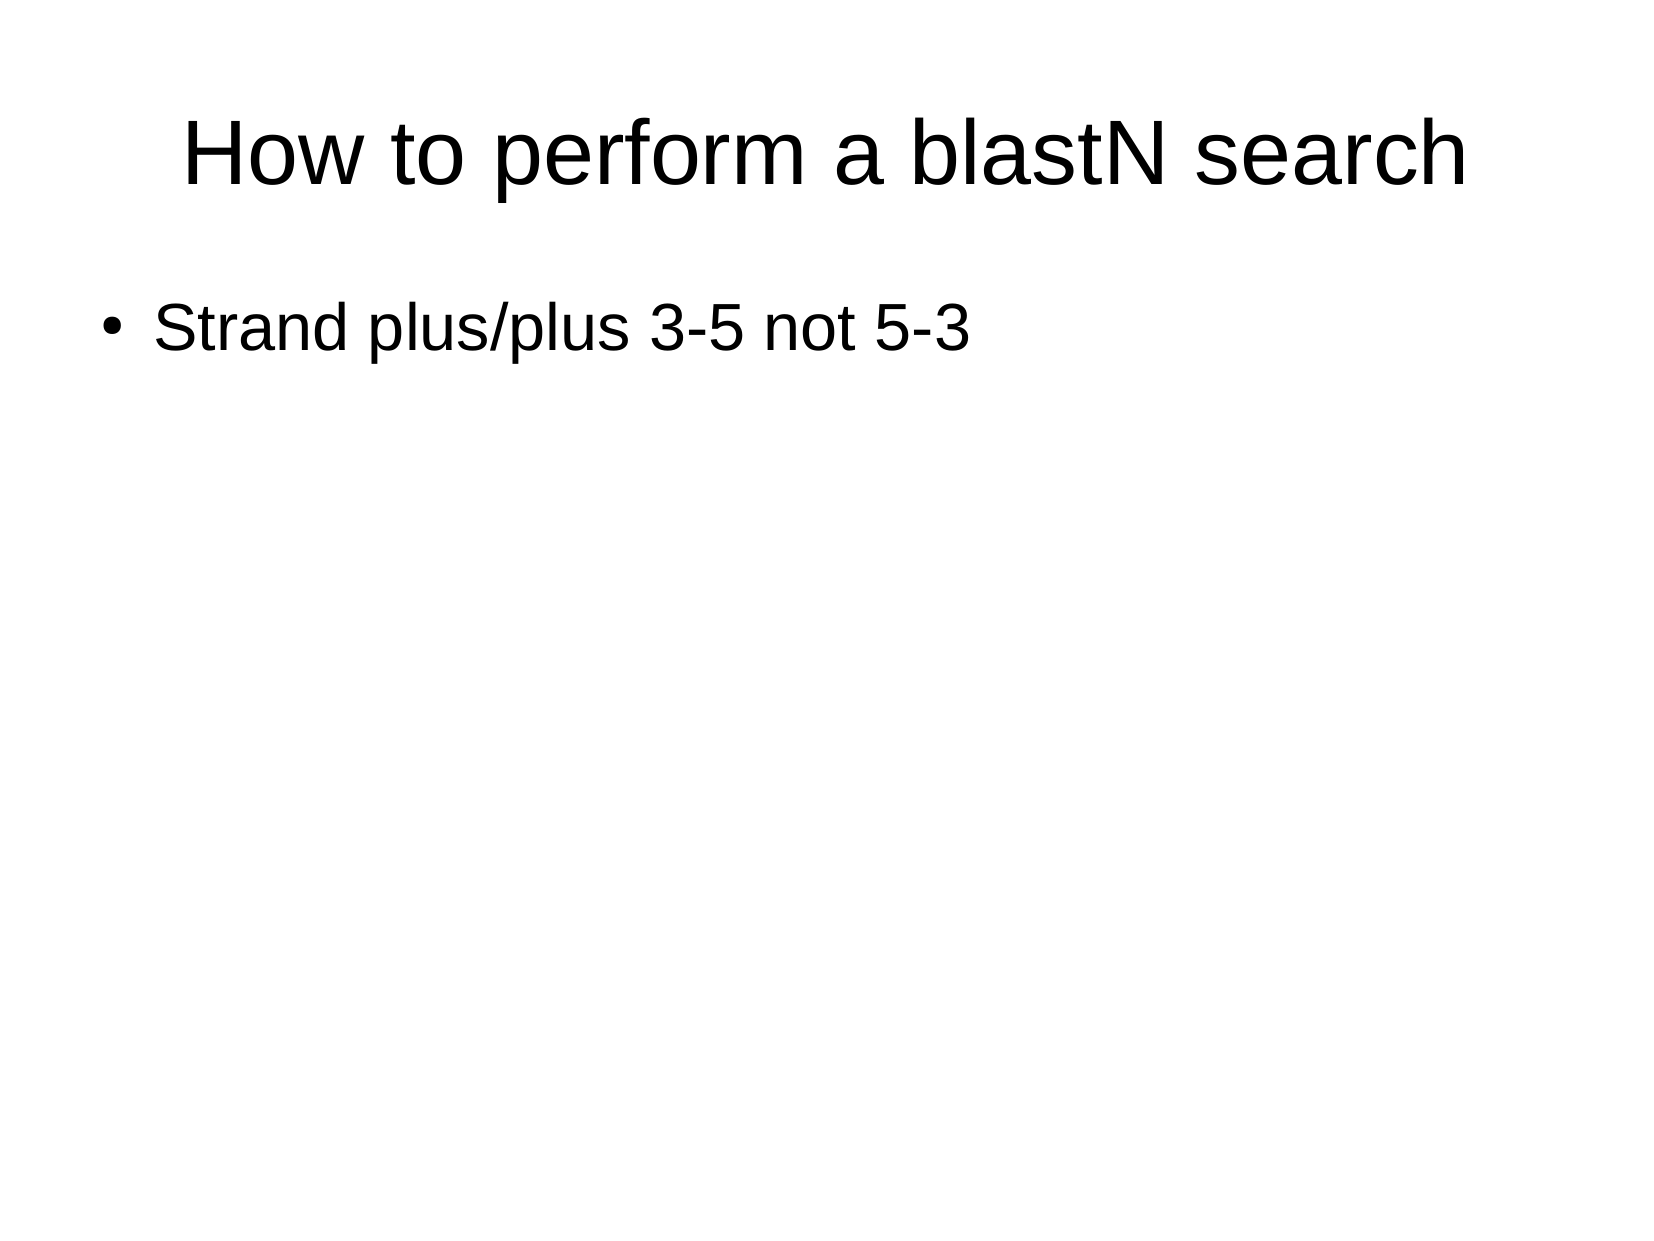

# How to perform a blastN search
Strand plus/plus 3-5 not 5-3